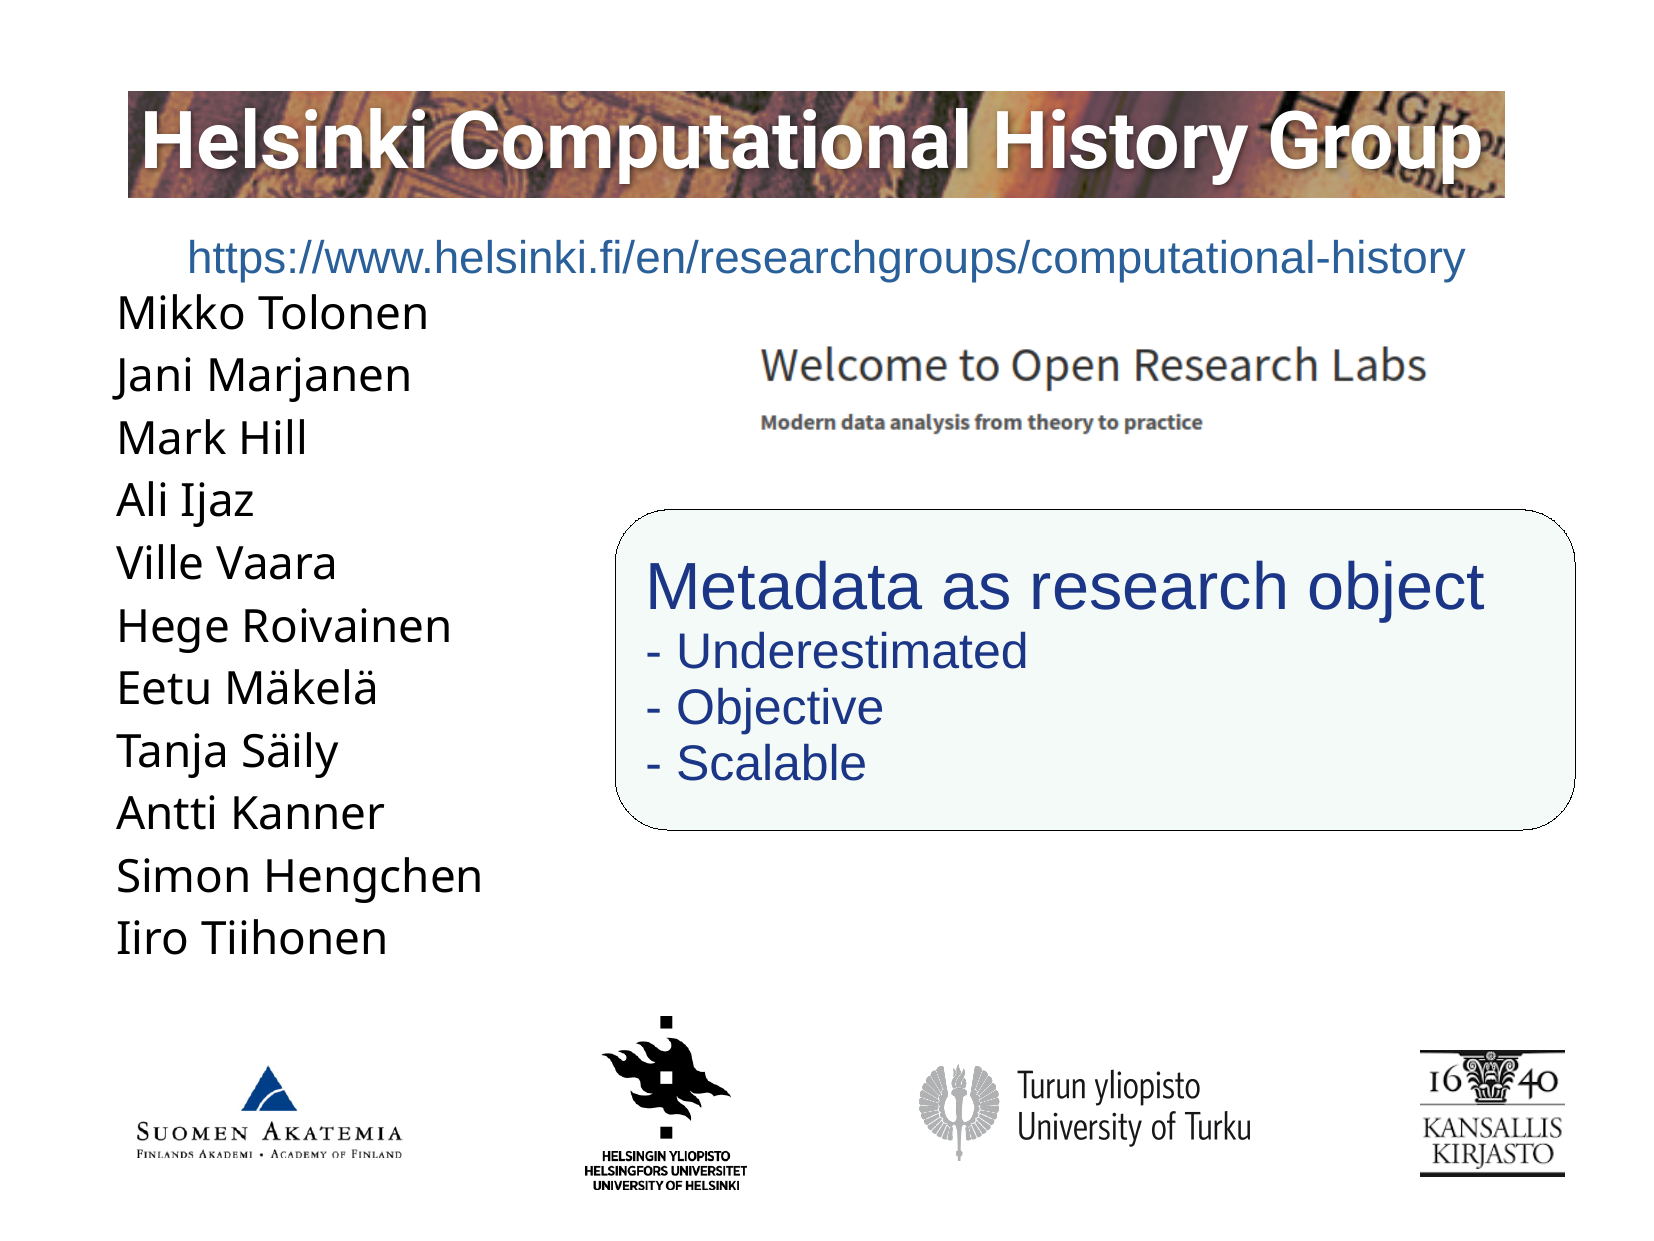

https://www.helsinki.fi/en/researchgroups/computational-history
#
Mikko Tolonen
Jani Marjanen
Mark Hill
Ali Ijaz
Ville Vaara
Hege Roivainen
Eetu Mäkelä
Tanja Säily
Antti Kanner
Simon Hengchen
Iiro Tiihonen
Metadata as research object
- Underestimated
- Objective
- Scalable